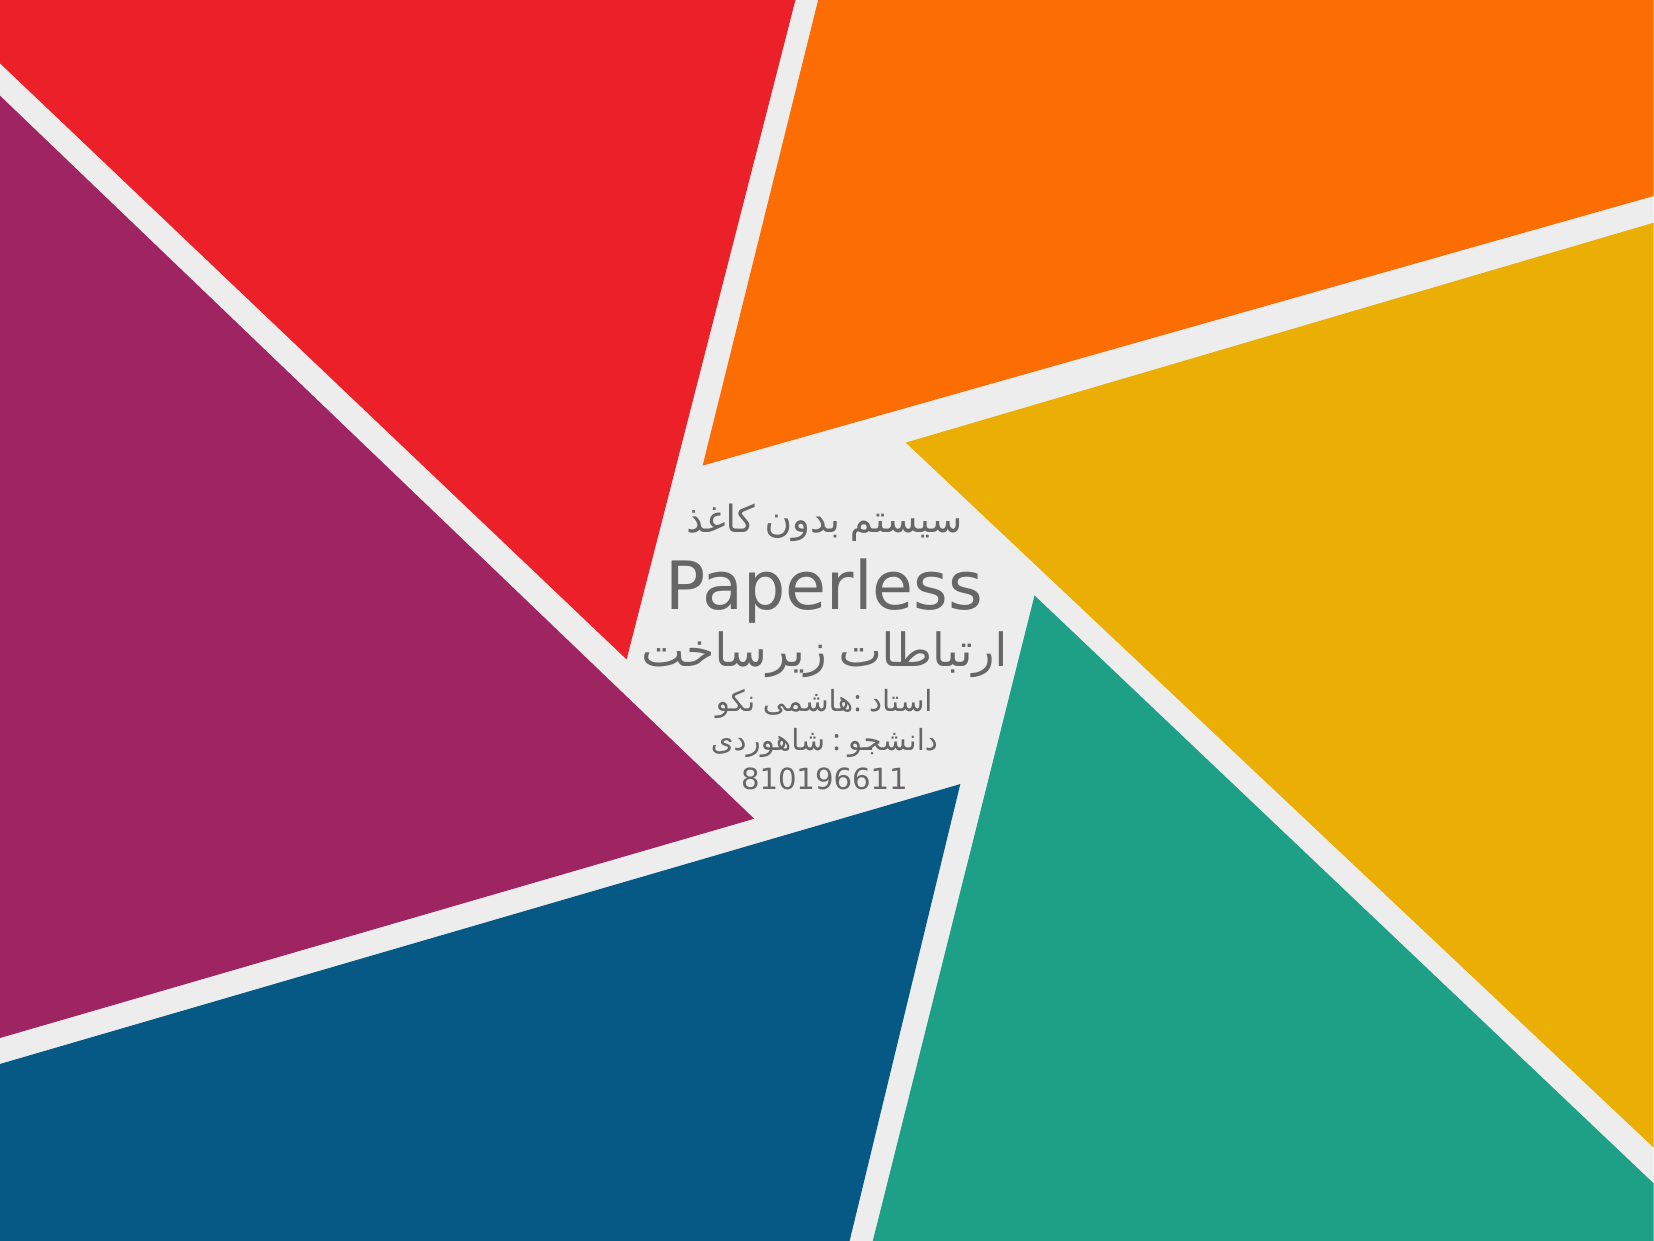

# سیستم بدون کاغذ
Paperless
ارتباطات زیرساخت
استاد :هاشمی نکو
دانشجو : شاهوردی
810196611